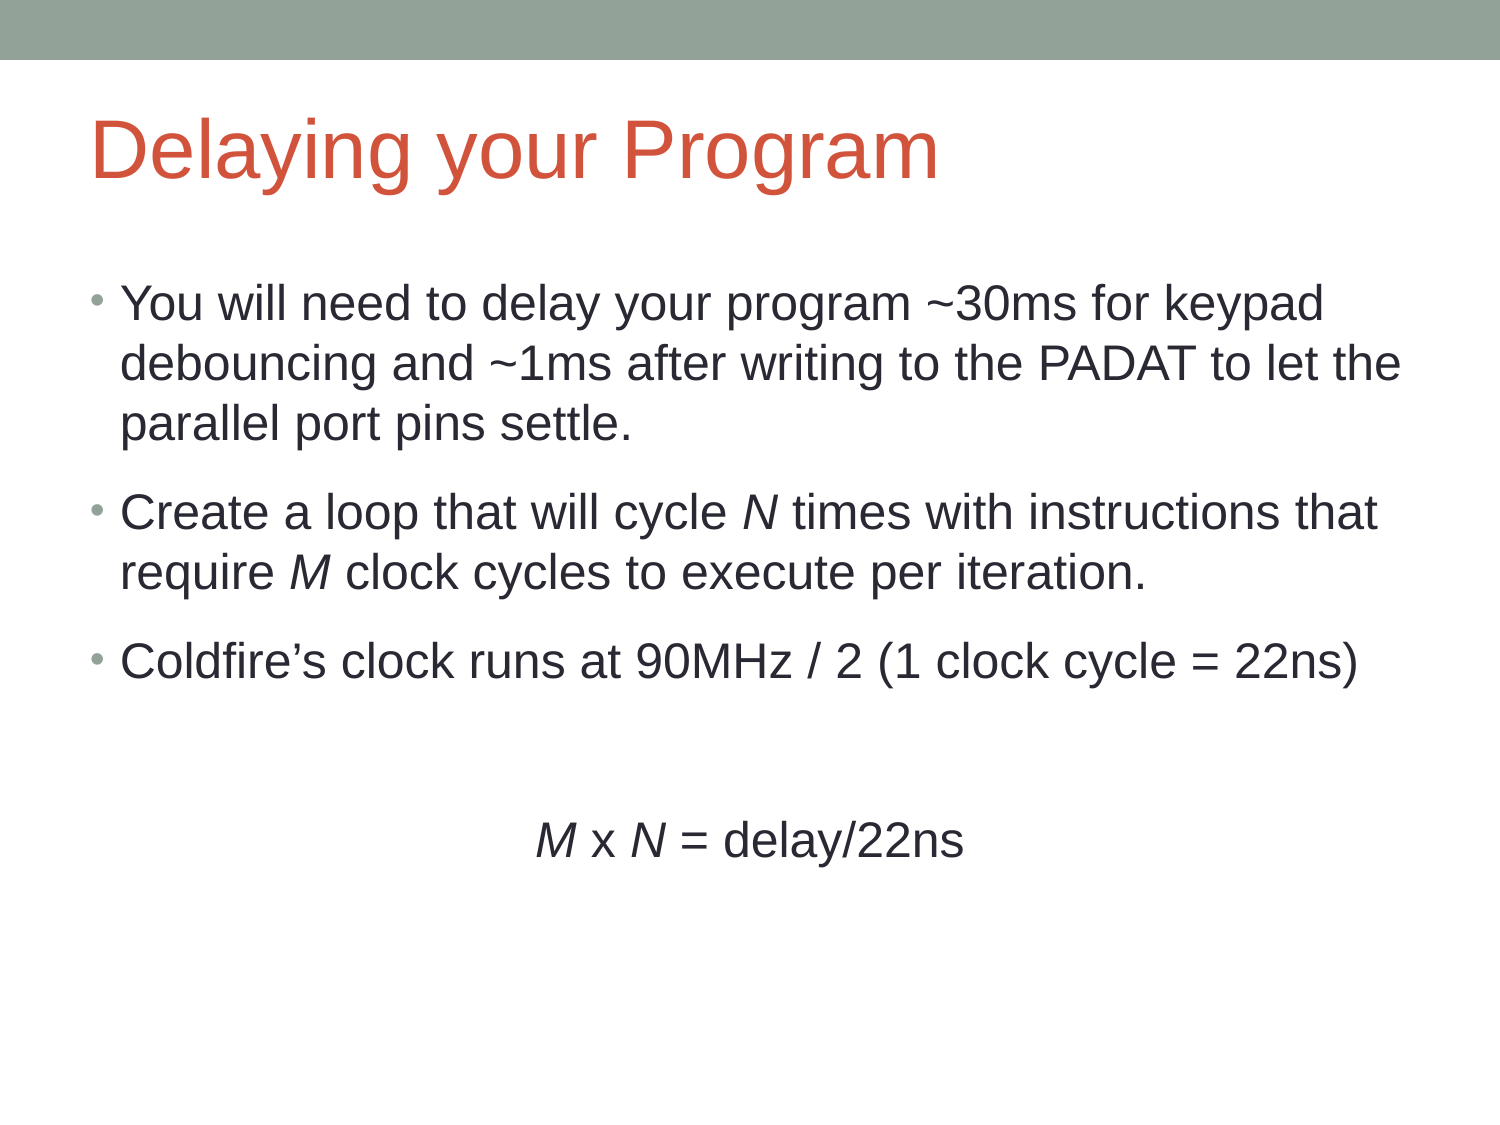

# Delaying your Program
You will need to delay your program ~30ms for keypad debouncing and ~1ms after writing to the PADAT to let the parallel port pins settle.
Create a loop that will cycle N times with instructions that require M clock cycles to execute per iteration.
Coldfire’s clock runs at 90MHz / 2 (1 clock cycle = 22ns)
M x N = delay/22ns